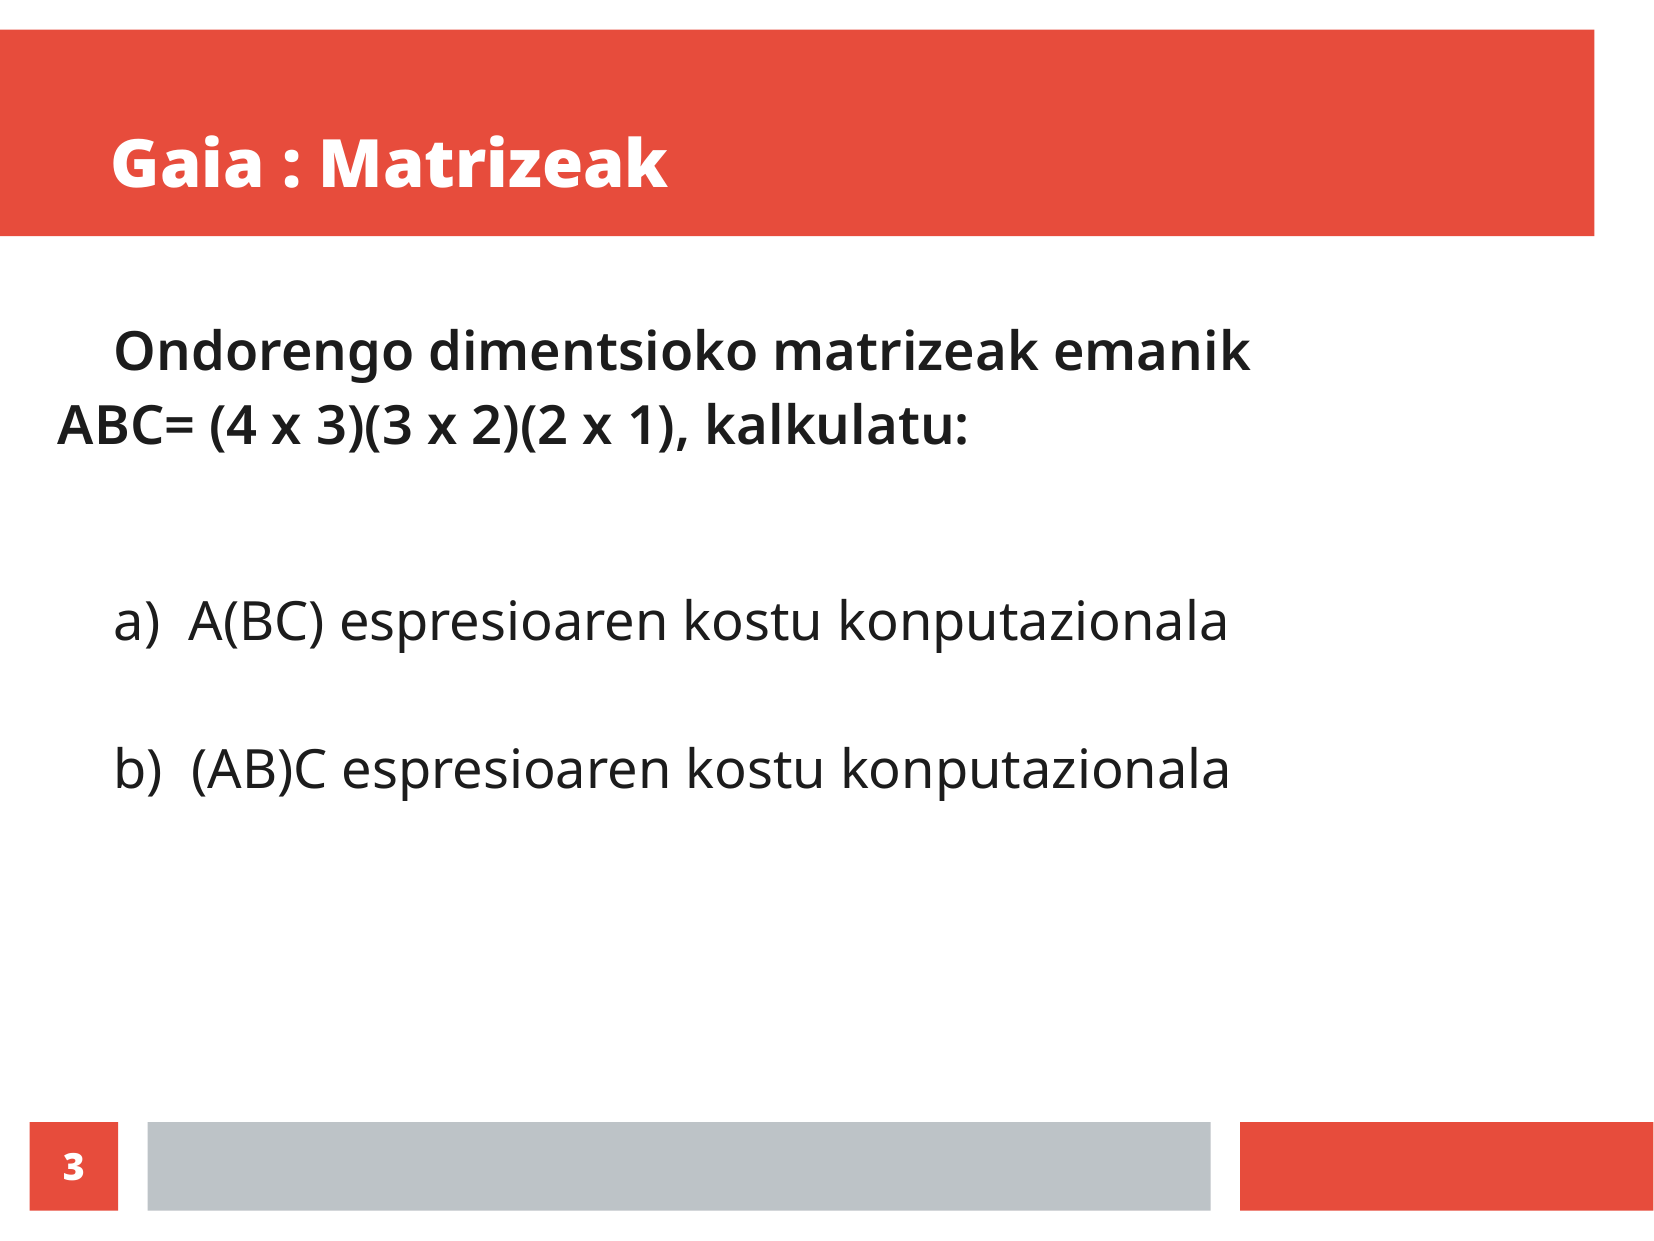

# Gaia : Matrizeak
 Ondorengo dimentsioko matrizeak emanik
ABC= (4 x 3)(3 x 2)(2 x 1), kalkulatu:
 a) A(BC) espresioaren kostu konputazionala
 b) (AB)C espresioaren kostu konputazionala
3